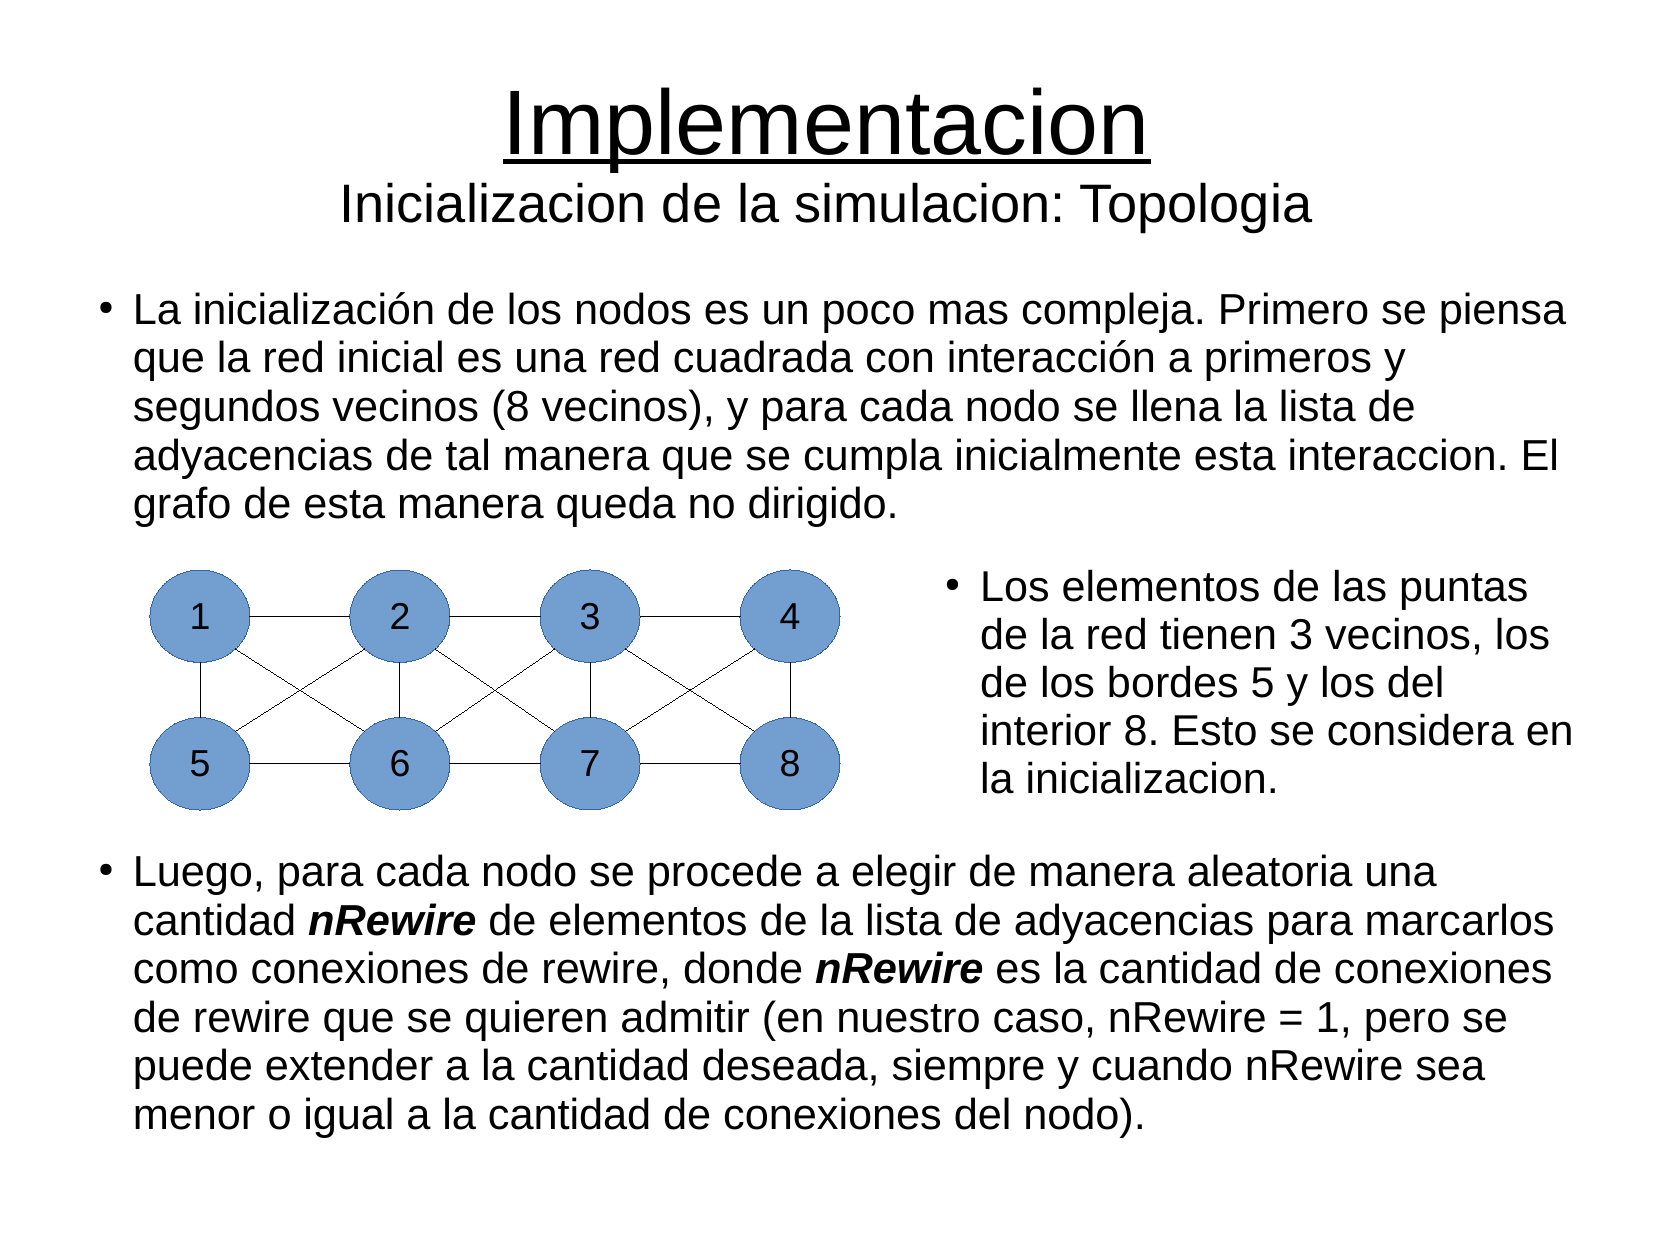

# Implementacion Inicializacion de la simulacion: Topologia
La inicialización de los nodos es un poco mas compleja. Primero se piensa que la red inicial es una red cuadrada con interacción a primeros y segundos vecinos (8 vecinos), y para cada nodo se llena la lista de adyacencias de tal manera que se cumpla inicialmente esta interaccion. El grafo de esta manera queda no dirigido.
Luego, para cada nodo se procede a elegir de manera aleatoria una cantidad nRewire de elementos de la lista de adyacencias para marcarlos como conexiones de rewire, donde nRewire es la cantidad de conexiones de rewire que se quieren admitir (en nuestro caso, nRewire = 1, pero se puede extender a la cantidad deseada, siempre y cuando nRewire sea menor o igual a la cantidad de conexiones del nodo).
Los elementos de las puntas de la red tienen 3 vecinos, los de los bordes 5 y los del interior 8. Esto se considera en la inicializacion.
3
4
1
2
7
8
5
6